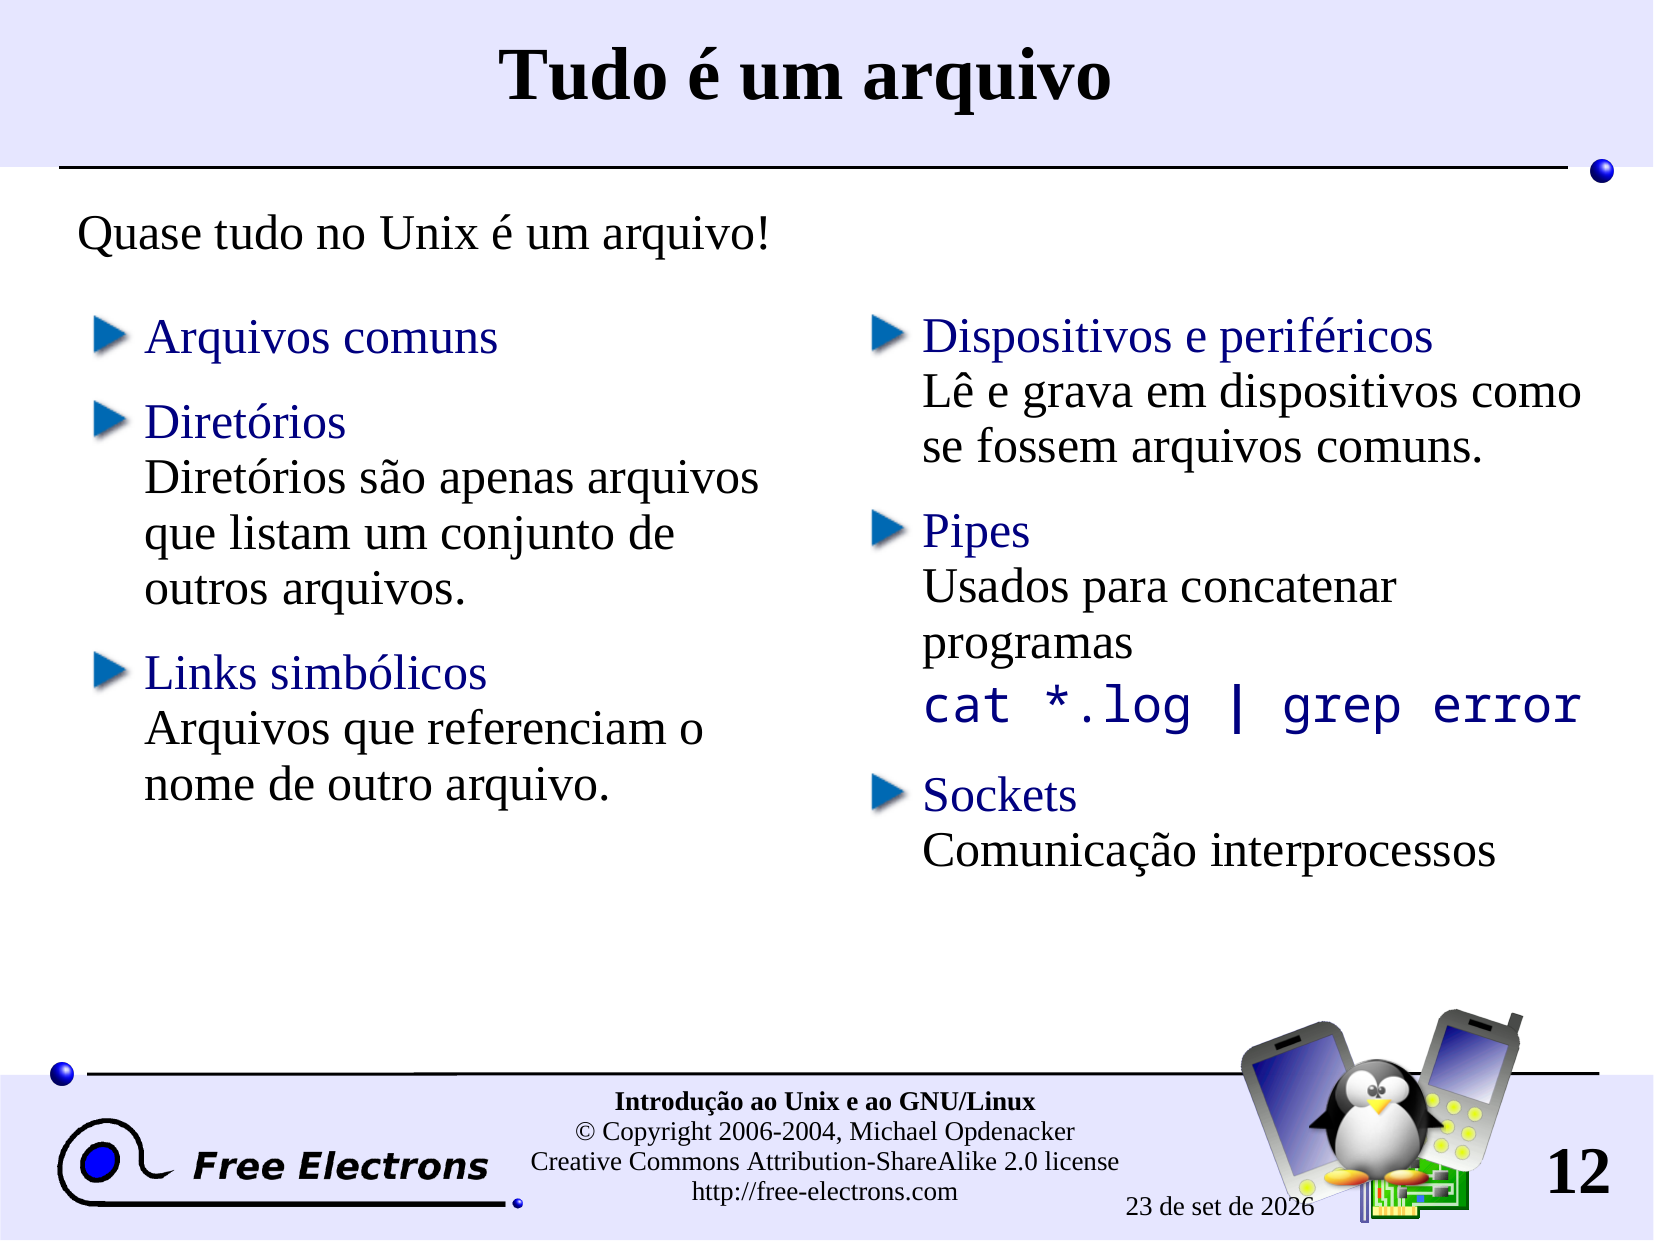

# Tudo é um arquivo
Quase tudo no Unix é um arquivo!
Dispositivos e periféricos
Lê e grava em dispositivos como se fossem arquivos comuns.
Pipes
Usados para concatenar programas
cat *.log | grep error
Sockets
Comunicação interprocessos
Arquivos comuns
Diretórios
Diretórios são apenas arquivos que listam um conjunto de outros arquivos.
Links simbólicos
Arquivos que referenciam o nome de outro arquivo.